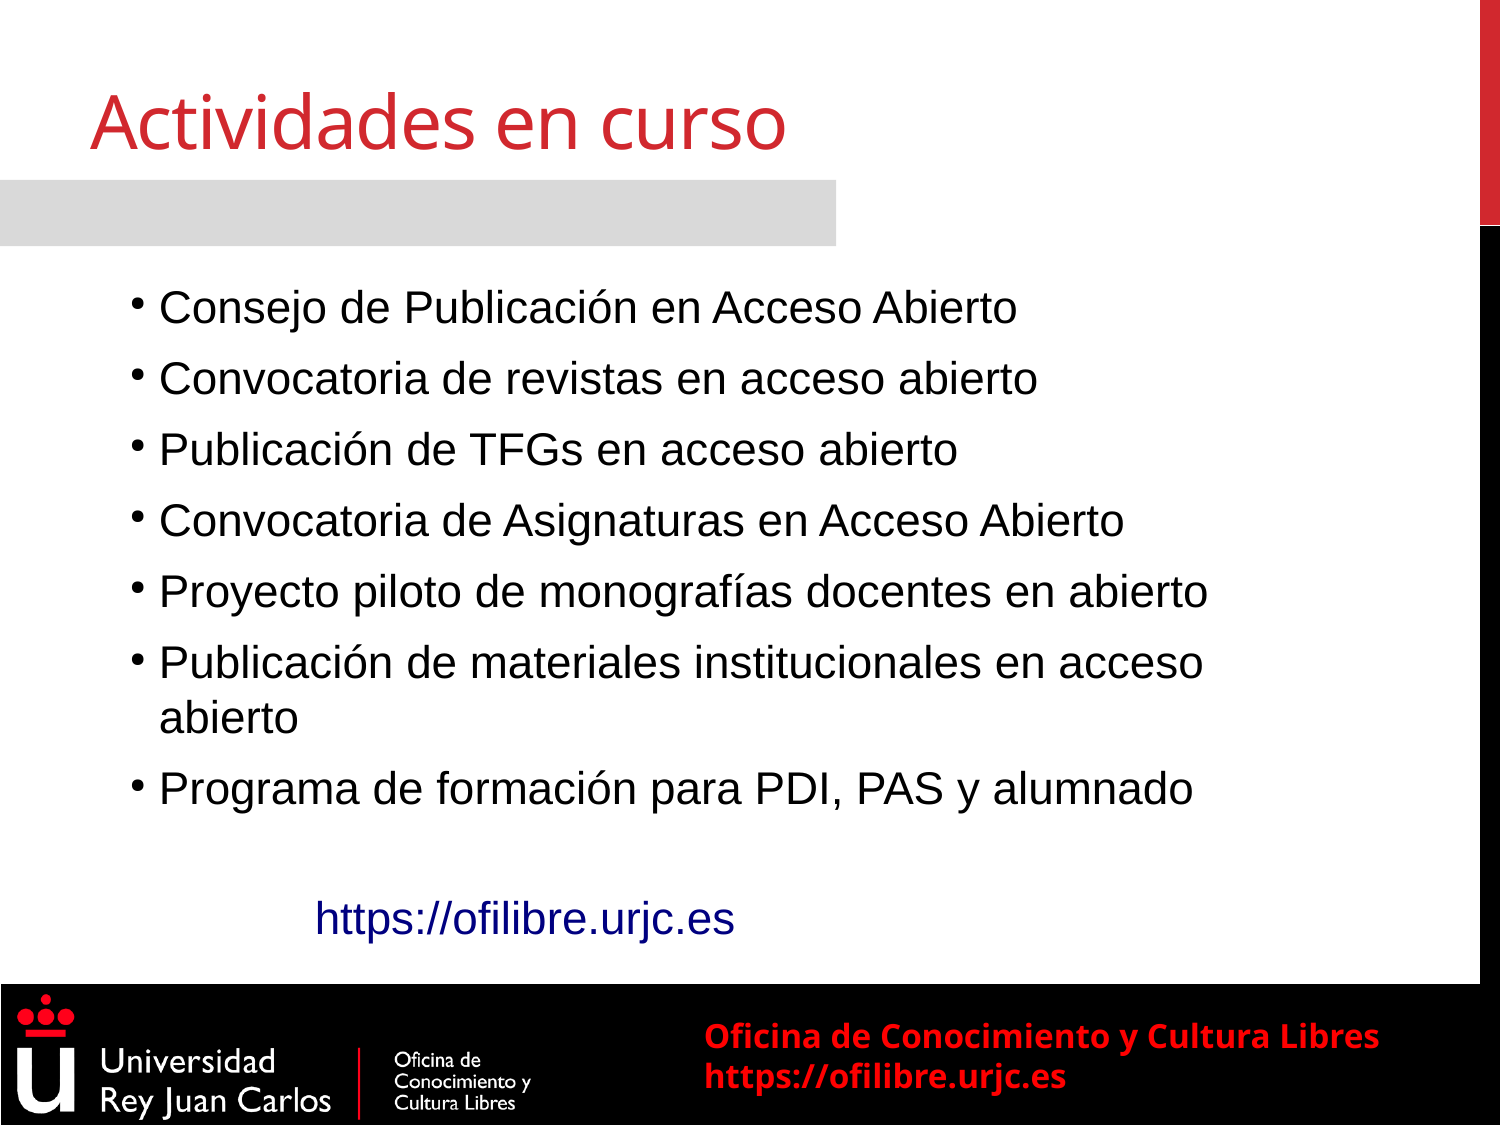

Actividades en curso
# Consejo de Publicación en Acceso Abierto
Convocatoria de revistas en acceso abierto
Publicación de TFGs en acceso abierto
Convocatoria de Asignaturas en Acceso Abierto
Proyecto piloto de monografías docentes en abierto
Publicación de materiales institucionales en acceso abierto
Programa de formación para PDI, PAS y alumnado
https://ofilibre.urjc.es